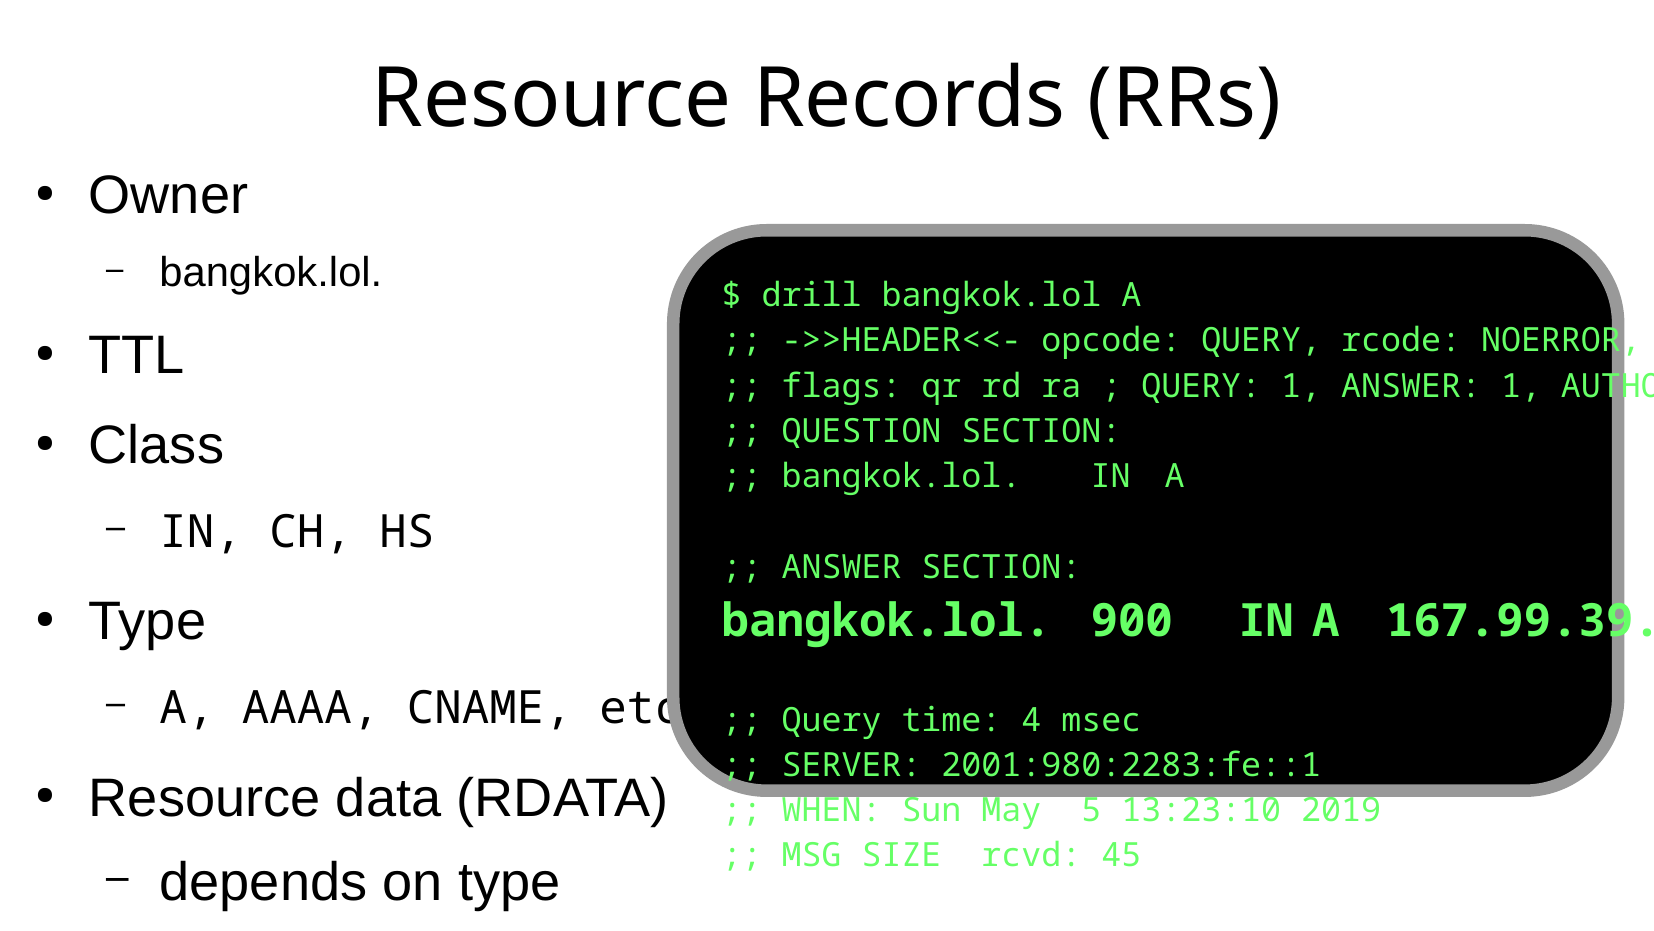

# Resource Records (RRs)
Owner
bangkok.lol.
TTL
Class
IN, CH, HS
Type
A, AAAA, CNAME, etc...
Resource data (RDATA)
depends on type
$ drill bangkok.lol A
;; ->>HEADER<<- opcode: QUERY, rcode: NOERROR, id: 1
;; flags: qr rd ra ; QUERY: 1, ANSWER: 1, AUTHORITY:
;; QUESTION SECTION:
;; bangkok.lol.	IN	A
;; ANSWER SECTION:
bangkok.lol.	900	IN	A	167.99.39.214
;; Query time: 4 msec
;; SERVER: 2001:980:2283:fe::1
;; WHEN: Sun May 5 13:23:10 2019
;; MSG SIZE rcvd: 45